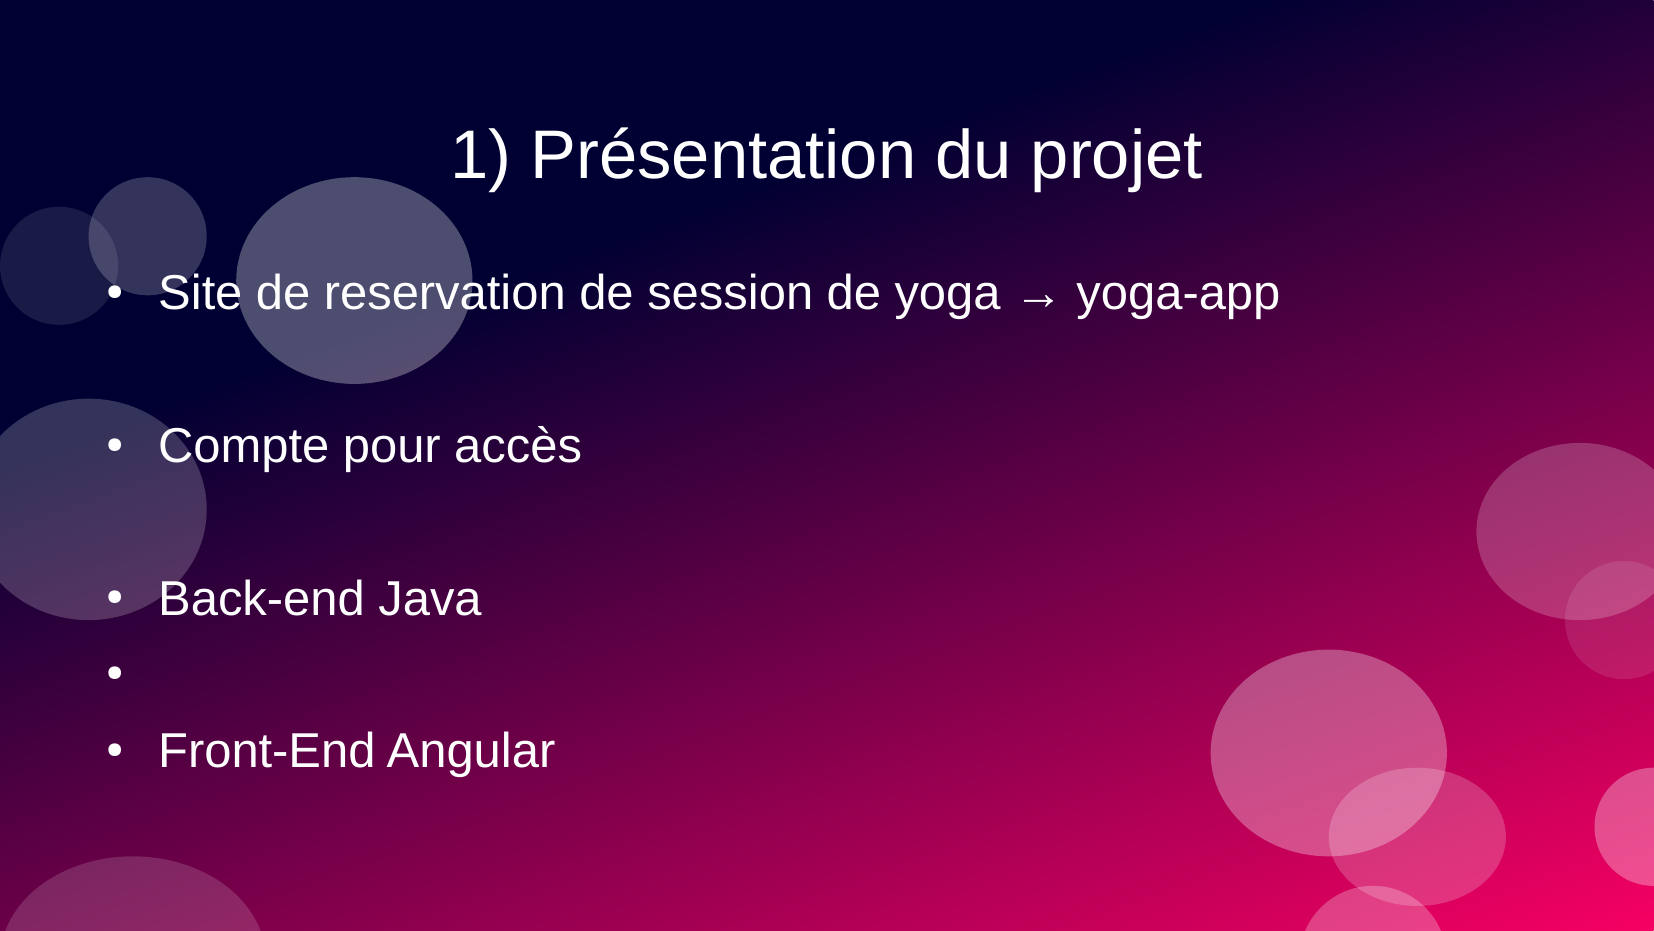

# 1) Présentation du projet
Site de reservation de session de yoga → yoga-app
Compte pour accès
Back-end Java
Front-End Angular